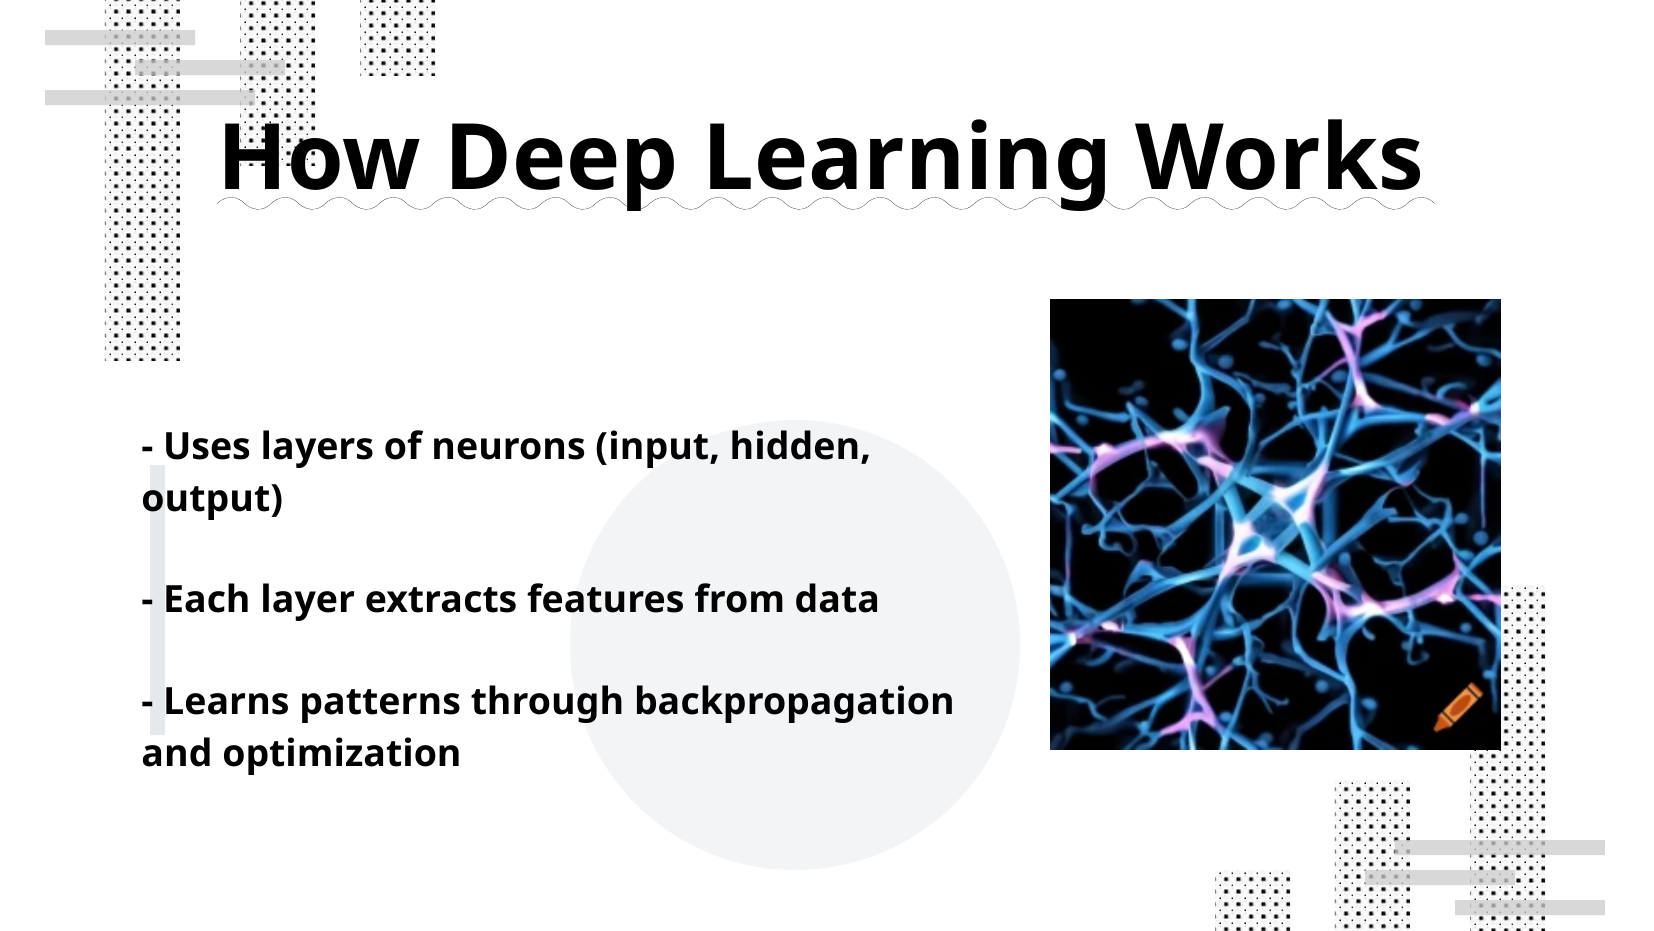

# How Deep Learning Works
- Uses layers of neurons (input, hidden, output)
- Each layer extracts features from data
- Learns patterns through backpropagation and optimization